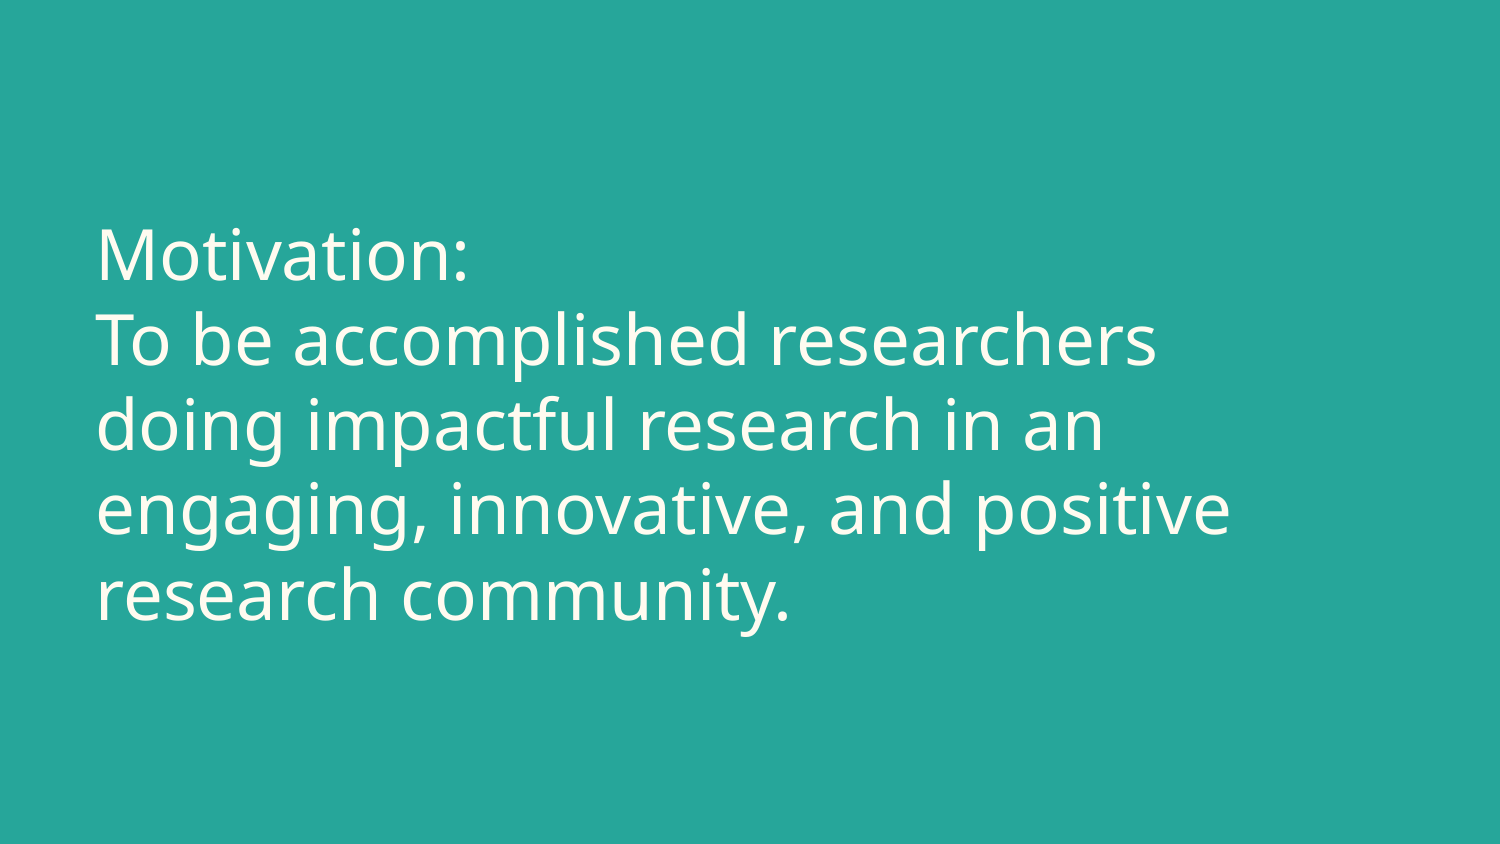

# Motivation: To be accomplished researchers doing impactful research in an engaging, innovative, and positive research community.